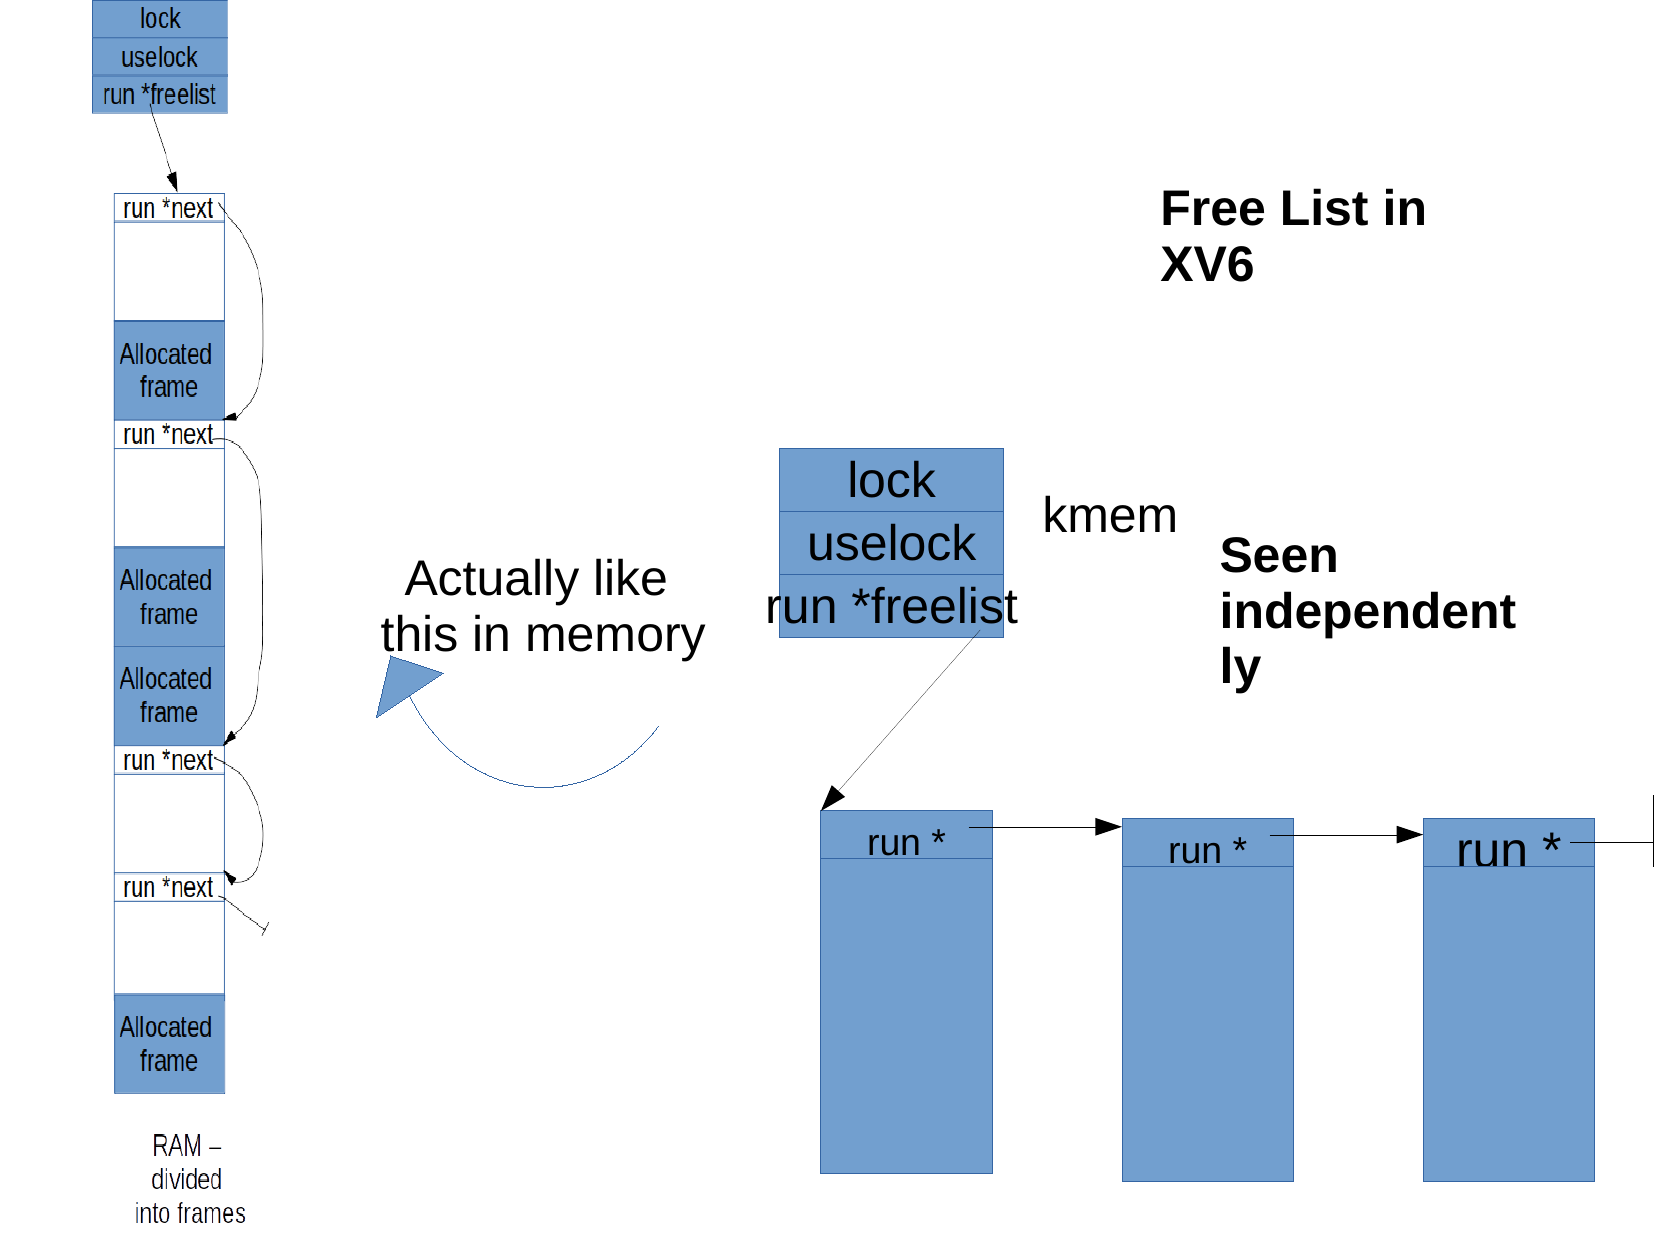

Free List in XV6
Actually like
this in memory
lock
kmem
uselock
Seen independently
run *freelist
run *
run *
run *